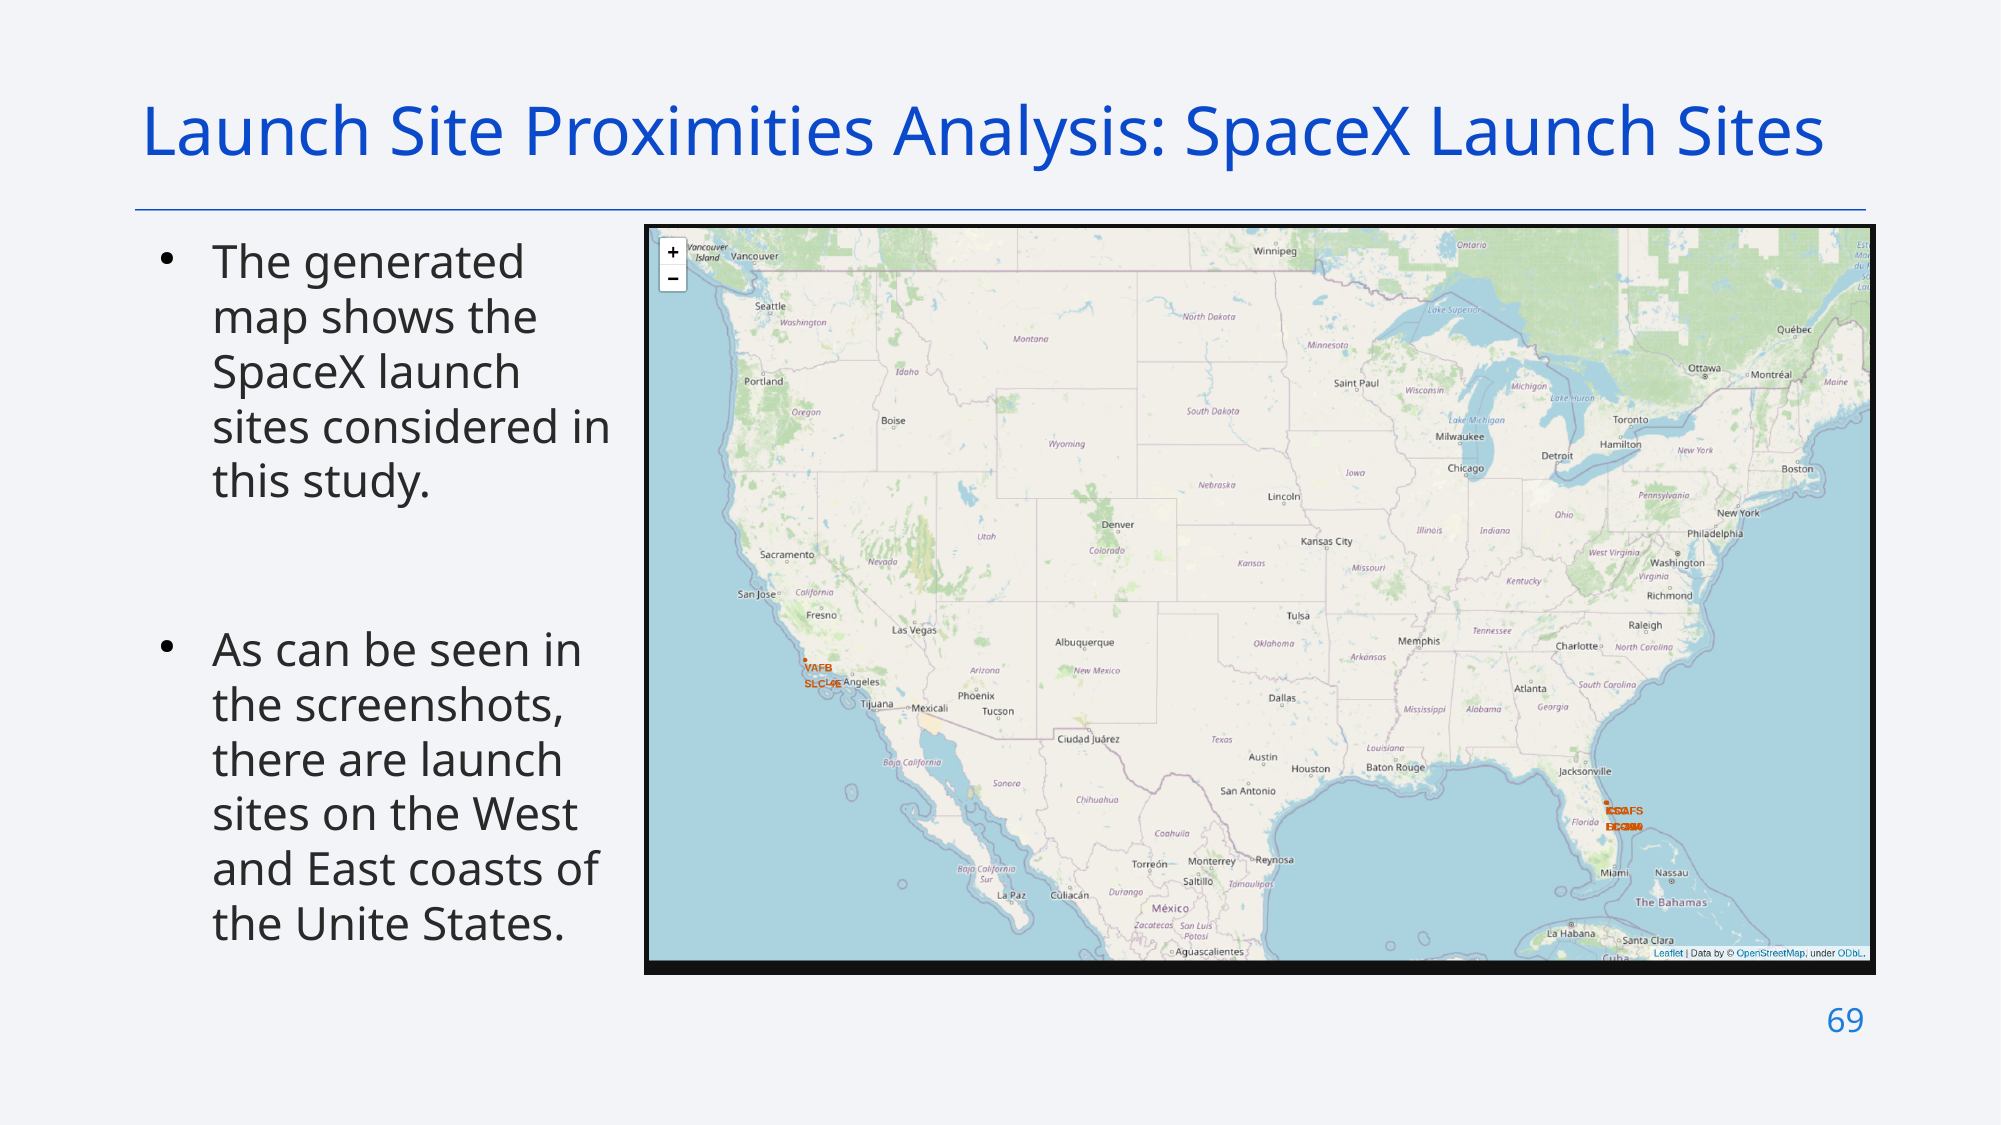

Launch Site Proximities Analysis: SpaceX Launch Sites
# The generated map shows the SpaceX launch sites considered in this study.
As can be seen in the screenshots, there are launch sites on the West and East coasts of the Unite States.
69